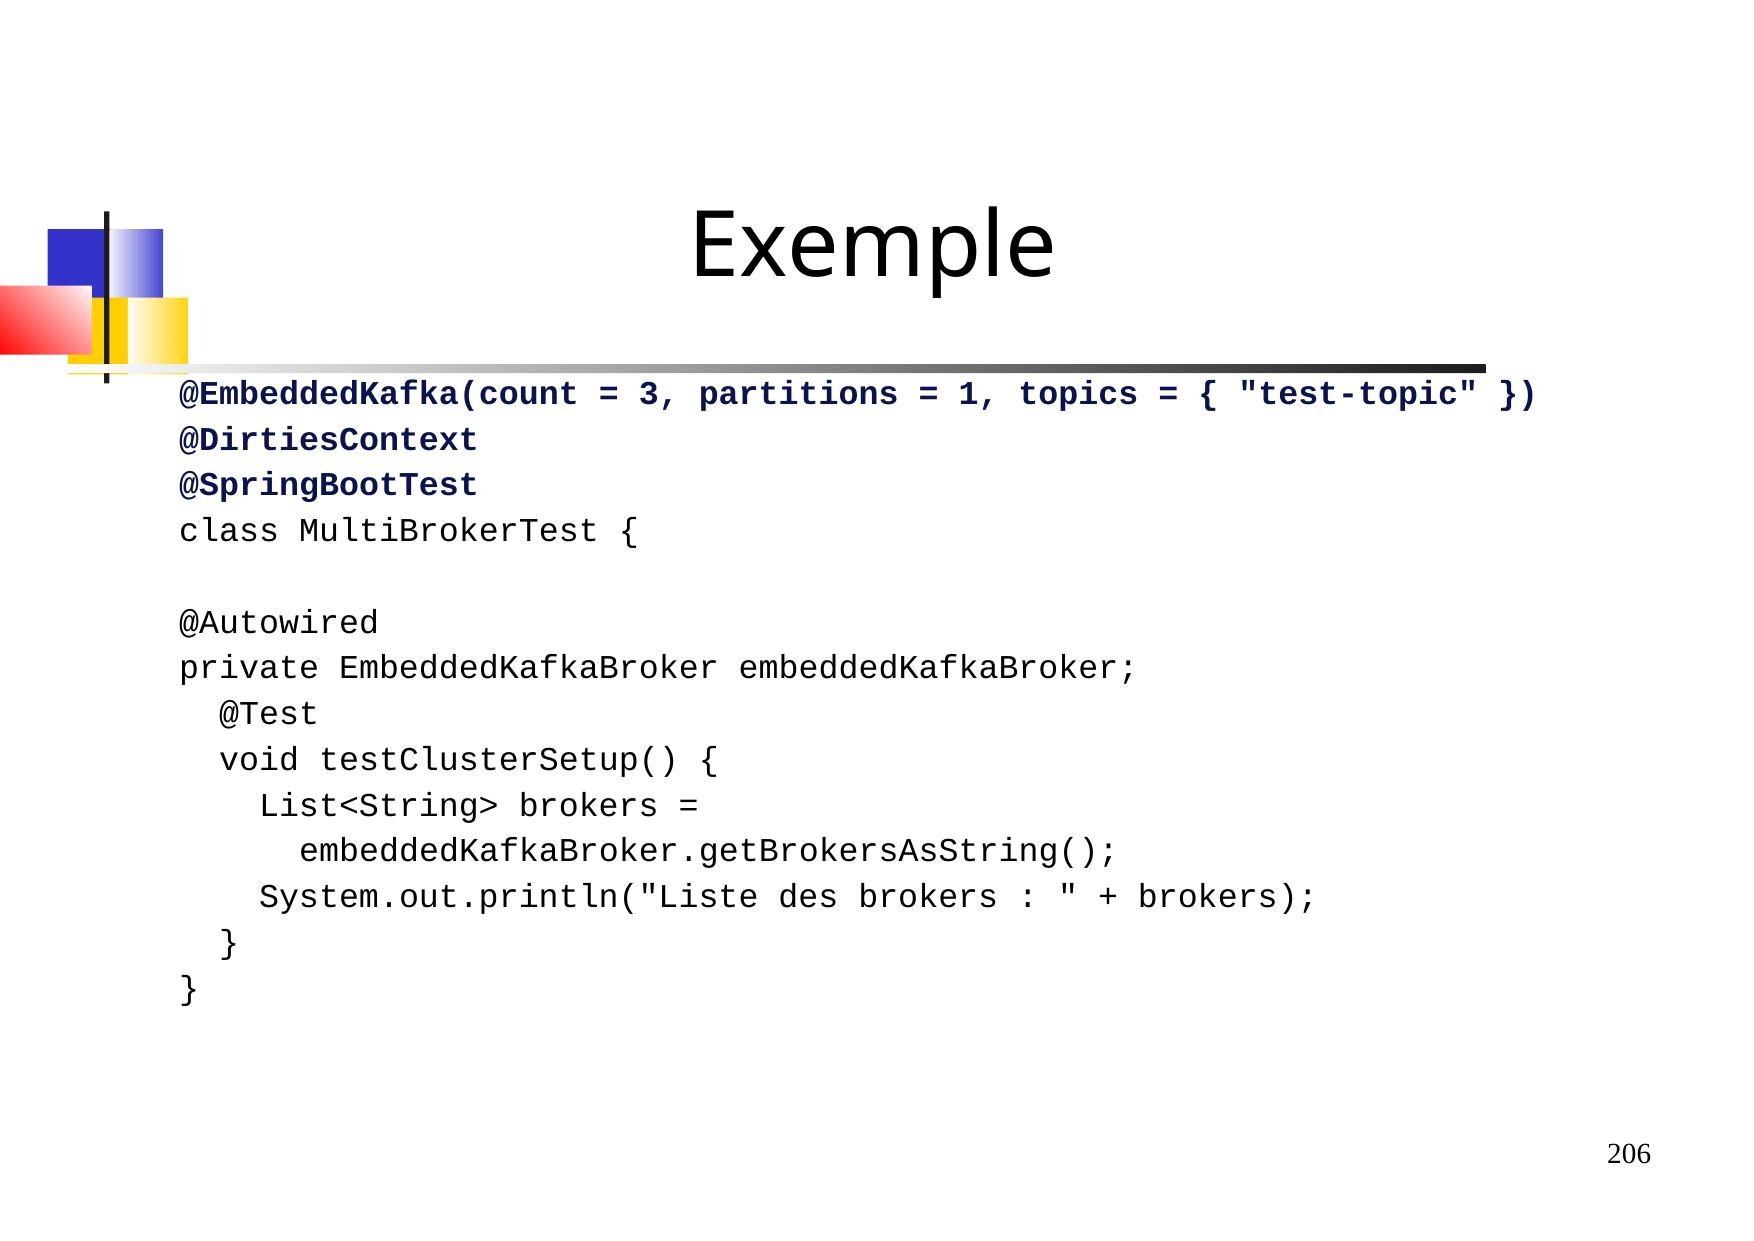

# Exemple
@EmbeddedKafka(count = 3, partitions = 1, topics = { "test-topic" })
@DirtiesContext
@SpringBootTest
class MultiBrokerTest {
@Autowired
private EmbeddedKafkaBroker embeddedKafkaBroker;
 @Test
 void testClusterSetup() {
 List<String> brokers =
 embeddedKafkaBroker.getBrokersAsString();
 System.out.println("Liste des brokers : " + brokers);
 }
}